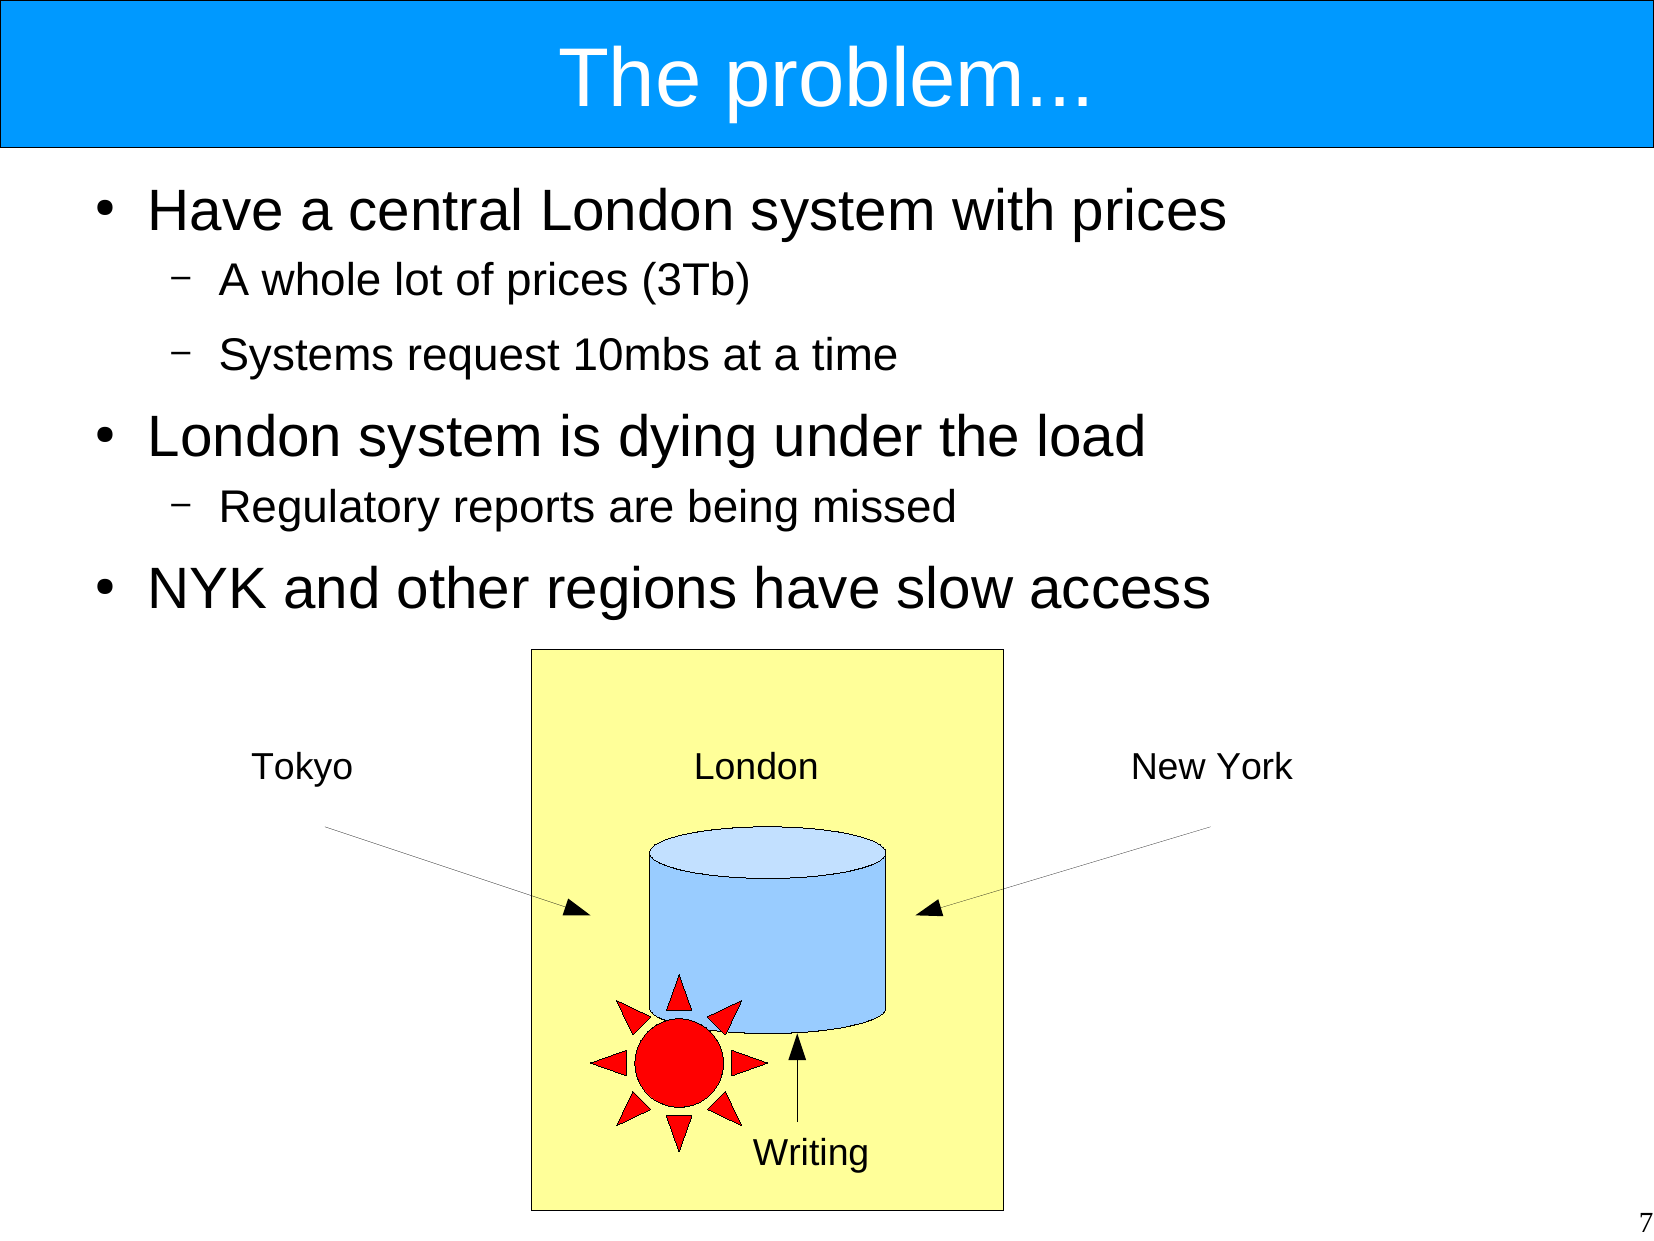

# The problem...
Have a central London system with prices
A whole lot of prices (3Tb)
Systems request 10mbs at a time
London system is dying under the load
Regulatory reports are being missed
NYK and other regions have slow access
London
Tokyo
New York
Writing
7